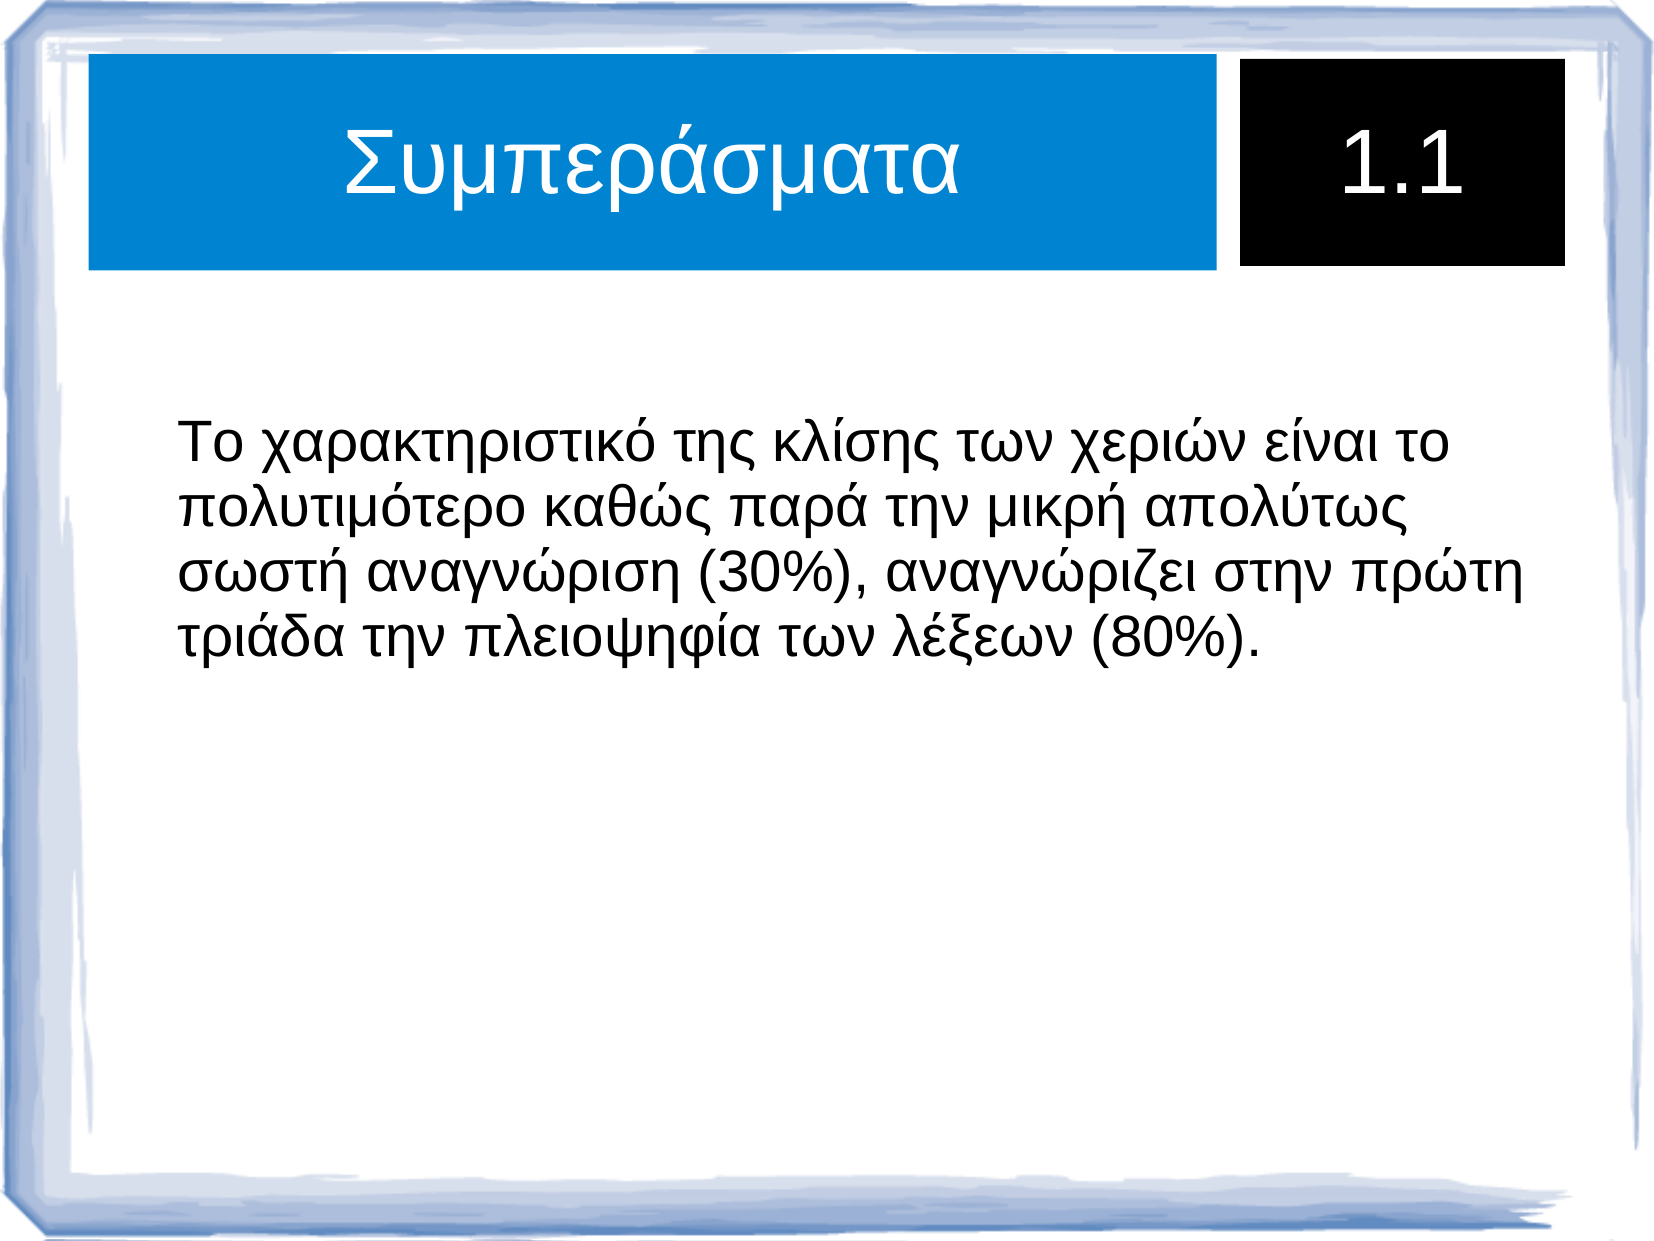

Συμπεράσματα
1.1
# Το χαρακτηριστικό της κλίσης των χεριών είναι το πολυτιμότερο καθώς παρά την μικρή απολύτως σωστή αναγνώριση (30%), αναγνώριζει στην πρώτη τριάδα την πλειοψηφία των λέξεων (80%).